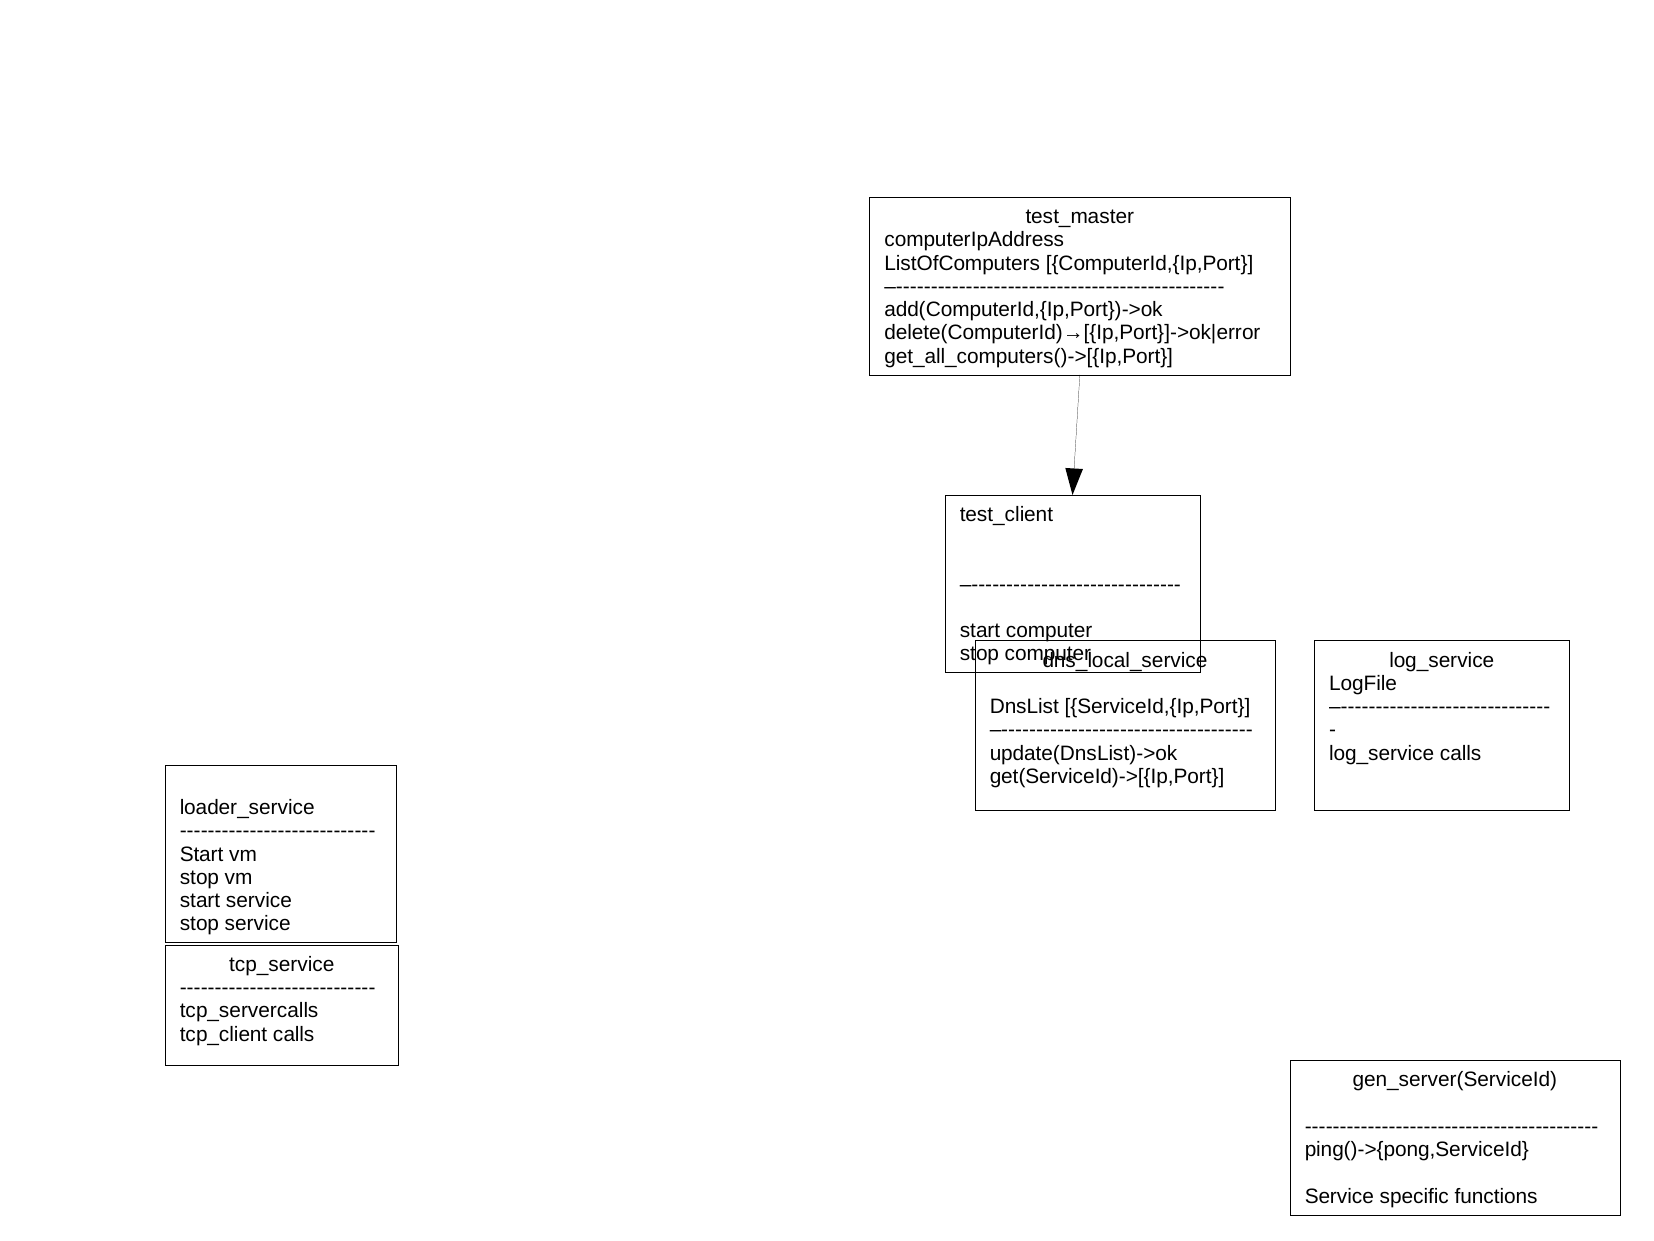

test_master
computerIpAddress
ListOfComputers [{ComputerId,{Ip,Port}]
–-----------------------------------------------
add(ComputerId,{Ip,Port})->ok
delete(ComputerId)→[{Ip,Port}]->ok|error
get_all_computers()->[{Ip,Port}]
test_client
–------------------------------
start computer
stop computer
dns_local_service
DnsList [{ServiceId,{Ip,Port}]
–------------------------------------
update(DnsList)->ok
get(ServiceId)->[{Ip,Port}]
log_service
LogFile
–-------------------------------
log_service calls
	loader_service
----------------------------
Start vm
stop vm
start service
stop service
tcp_service
----------------------------tcp_servercalls
tcp_client calls
gen_server(ServiceId)
------------------------------------------
ping()->{pong,ServiceId}
Service specific functions